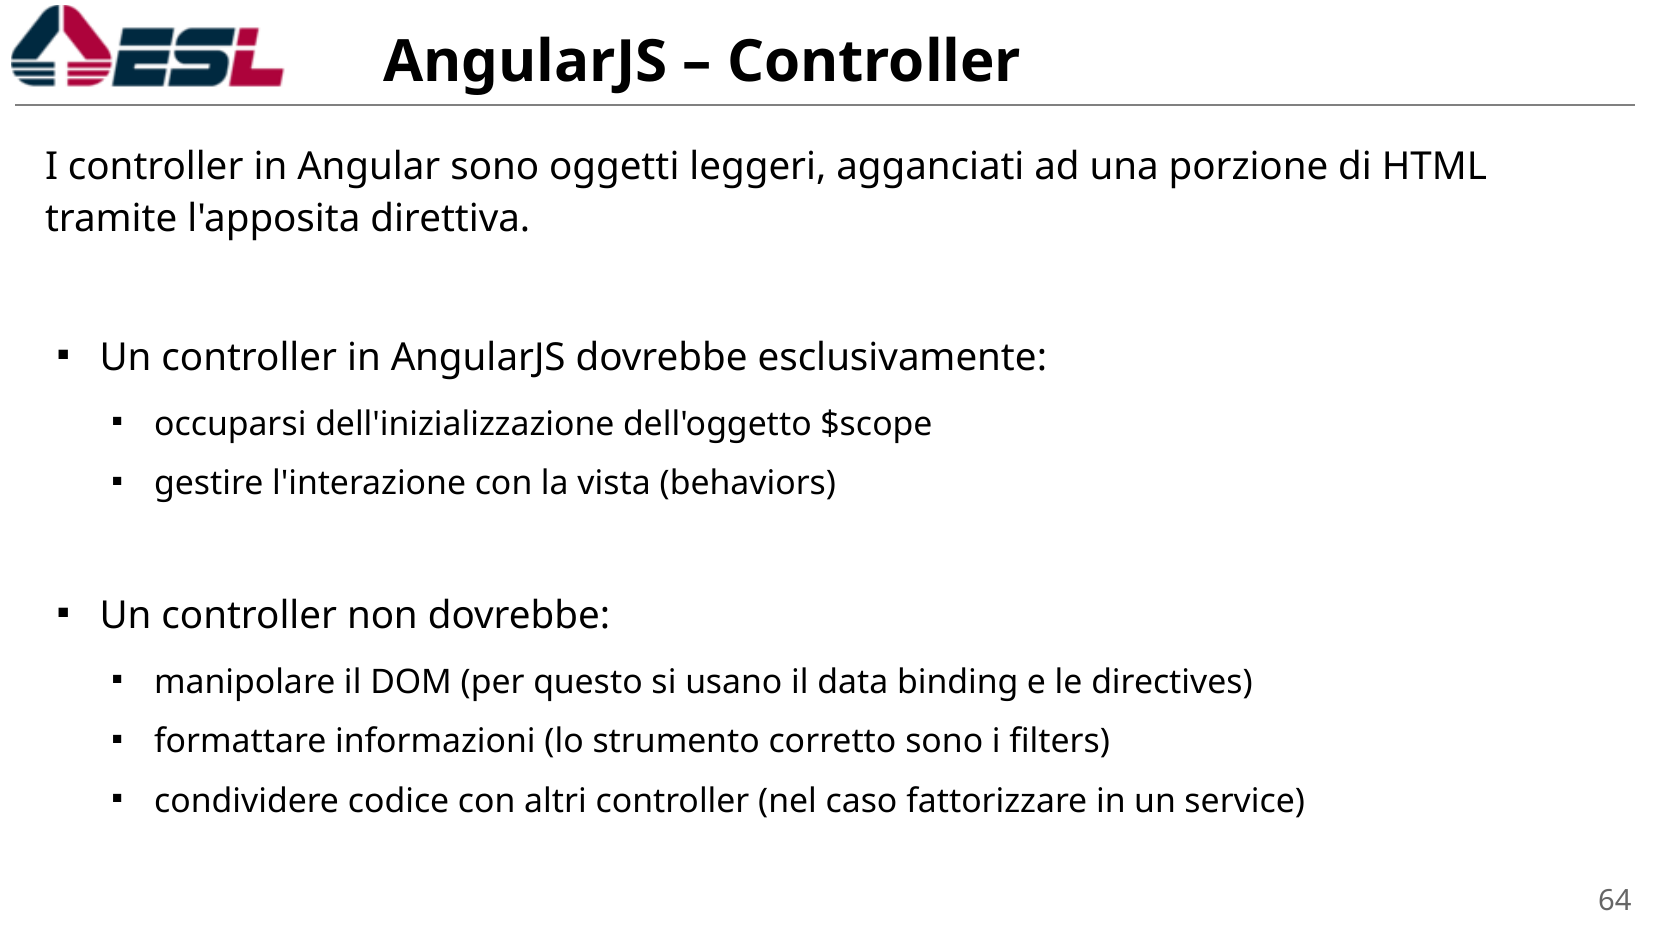

# AngularJS – Controller
I controller in Angular sono oggetti leggeri, agganciati ad una porzione di HTML tramite l'apposita direttiva.
Un controller in AngularJS dovrebbe esclusivamente:
occuparsi dell'inizializzazione dell'oggetto $scope
gestire l'interazione con la vista (behaviors)
Un controller non dovrebbe:
manipolare il DOM (per questo si usano il data binding e le directives)
formattare informazioni (lo strumento corretto sono i filters)
condividere codice con altri controller (nel caso fattorizzare in un service)